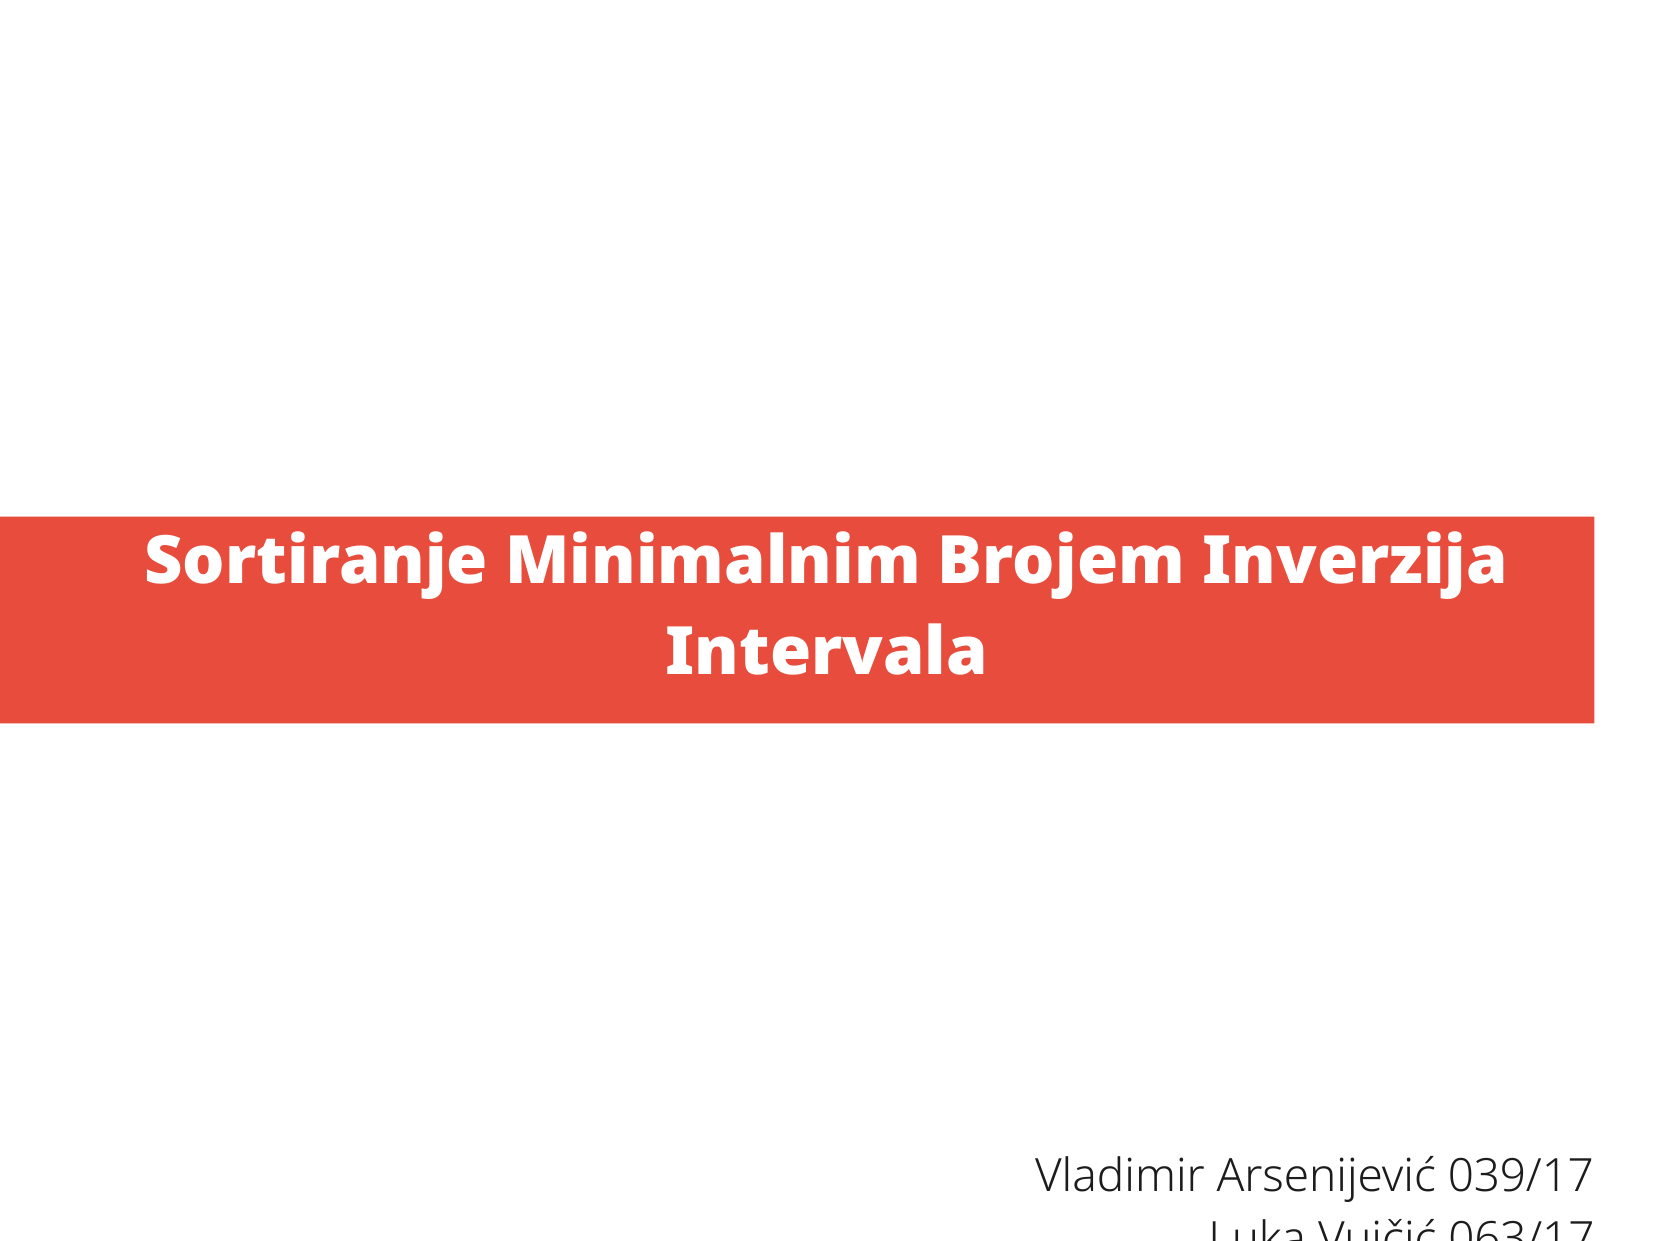

# Sortiranje Minimalnim Brojem Inverzija Intervala
Vladimir Arsenijević 039/17
Luka Vujčić 063/17